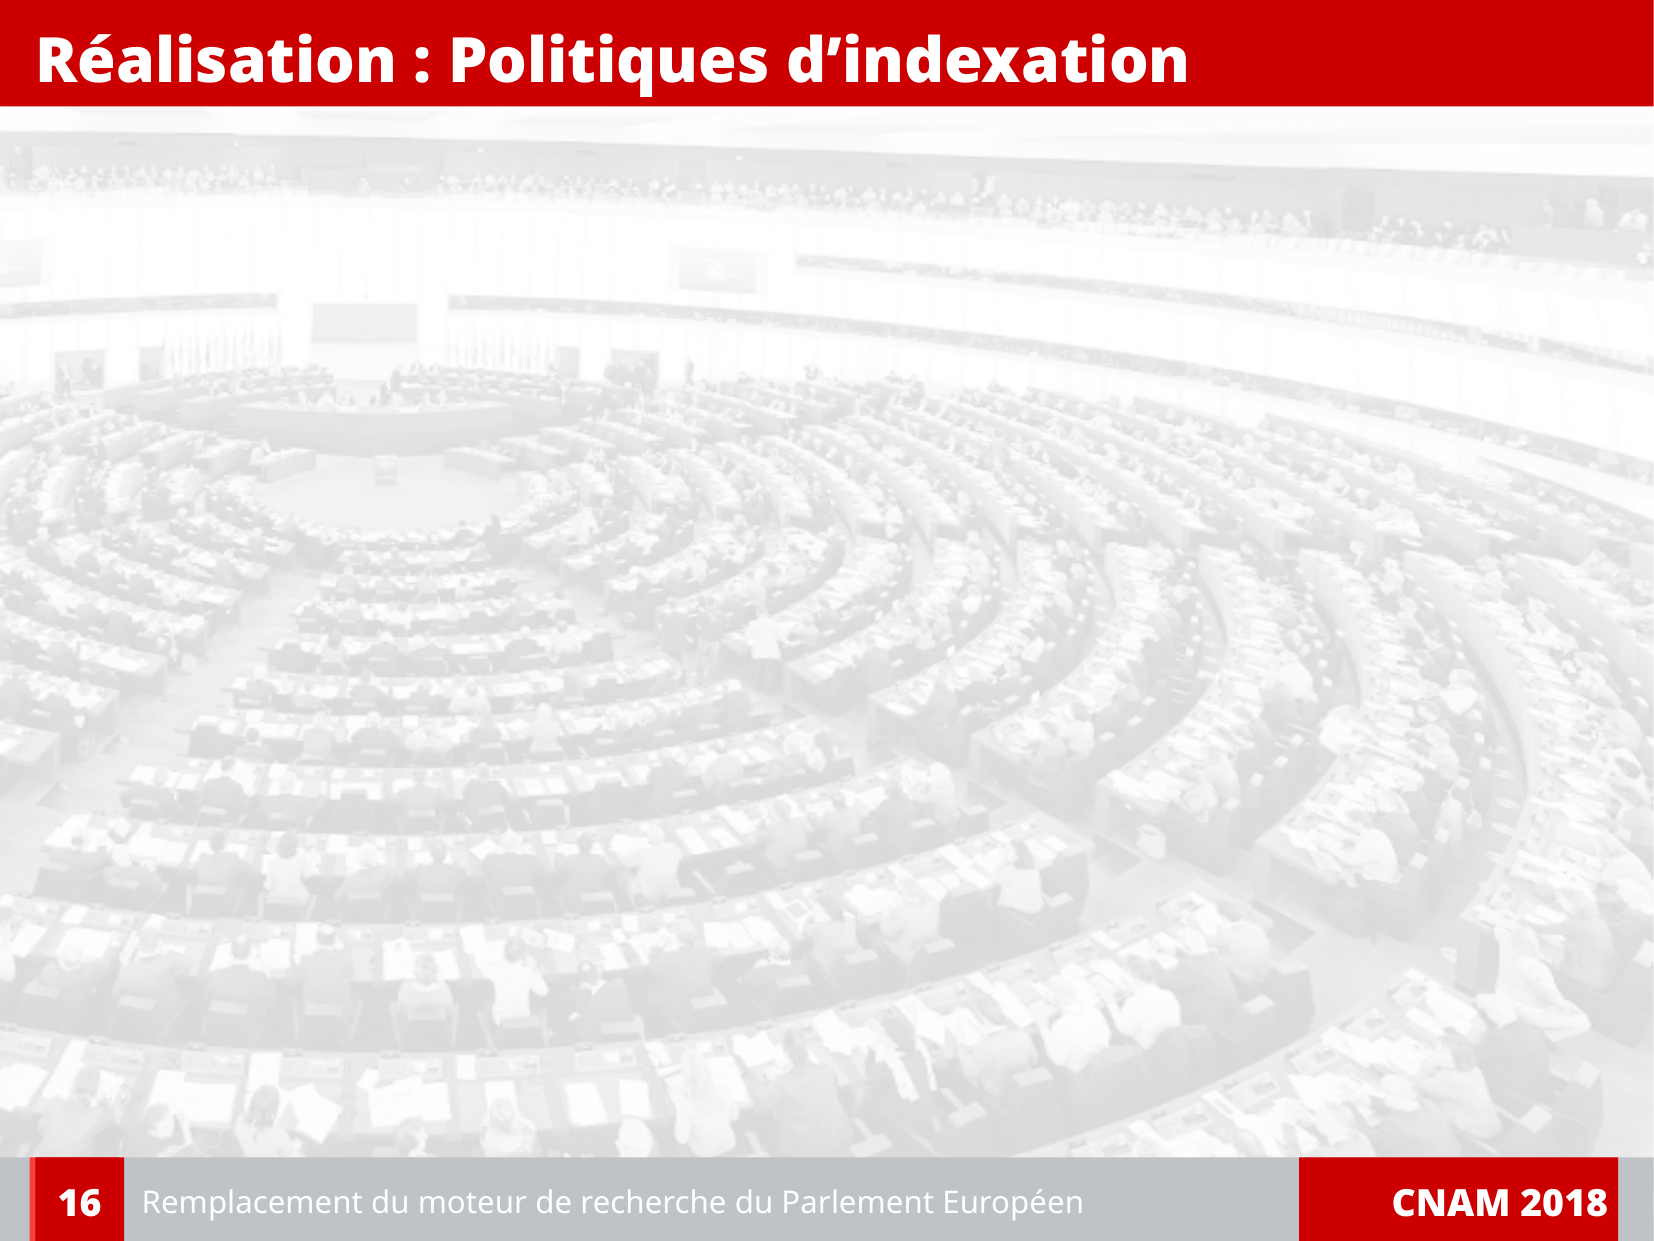

# Réalisation : Politiques d’indexation
16
Remplacement du moteur de recherche du Parlement Européen